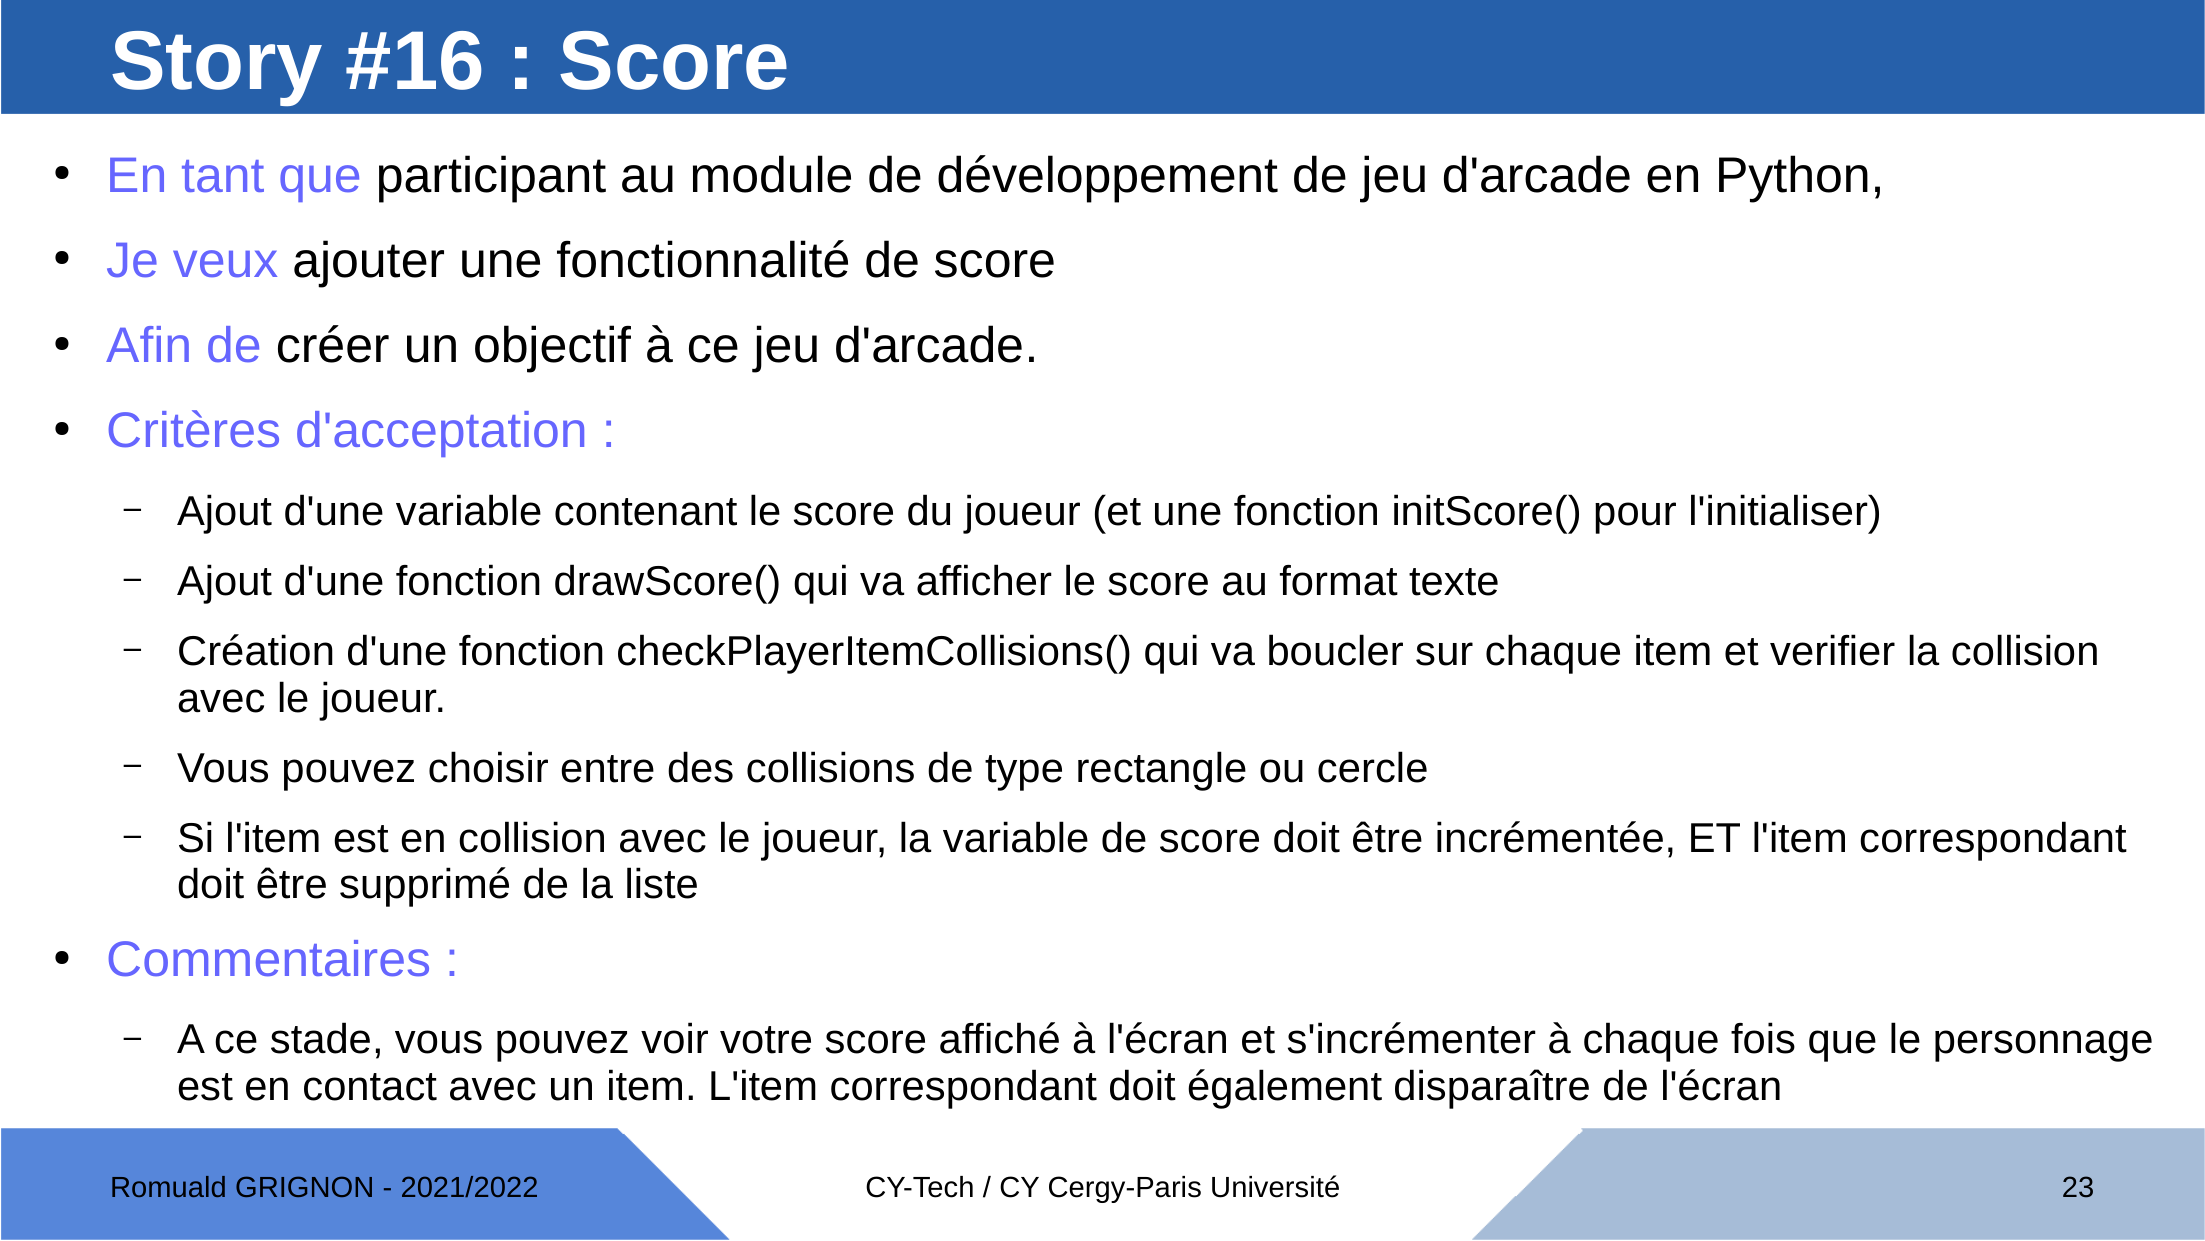

# Story #16 : Score
En tant que participant au module de développement de jeu d'arcade en Python,
Je veux ajouter une fonctionnalité de score
Afin de créer un objectif à ce jeu d'arcade.
Critères d'acceptation :
Ajout d'une variable contenant le score du joueur (et une fonction initScore() pour l'initialiser)
Ajout d'une fonction drawScore() qui va afficher le score au format texte
Création d'une fonction checkPlayerItemCollisions() qui va boucler sur chaque item et verifier la collision avec le joueur.
Vous pouvez choisir entre des collisions de type rectangle ou cercle
Si l'item est en collision avec le joueur, la variable de score doit être incrémentée, ET l'item correspondant doit être supprimé de la liste
Commentaires :
A ce stade, vous pouvez voir votre score affiché à l'écran et s'incrémenter à chaque fois que le personnage est en contact avec un item. L'item correspondant doit également disparaître de l'écran
Romuald GRIGNON - 2021/2022
CY-Tech / CY Cergy-Paris Université
23